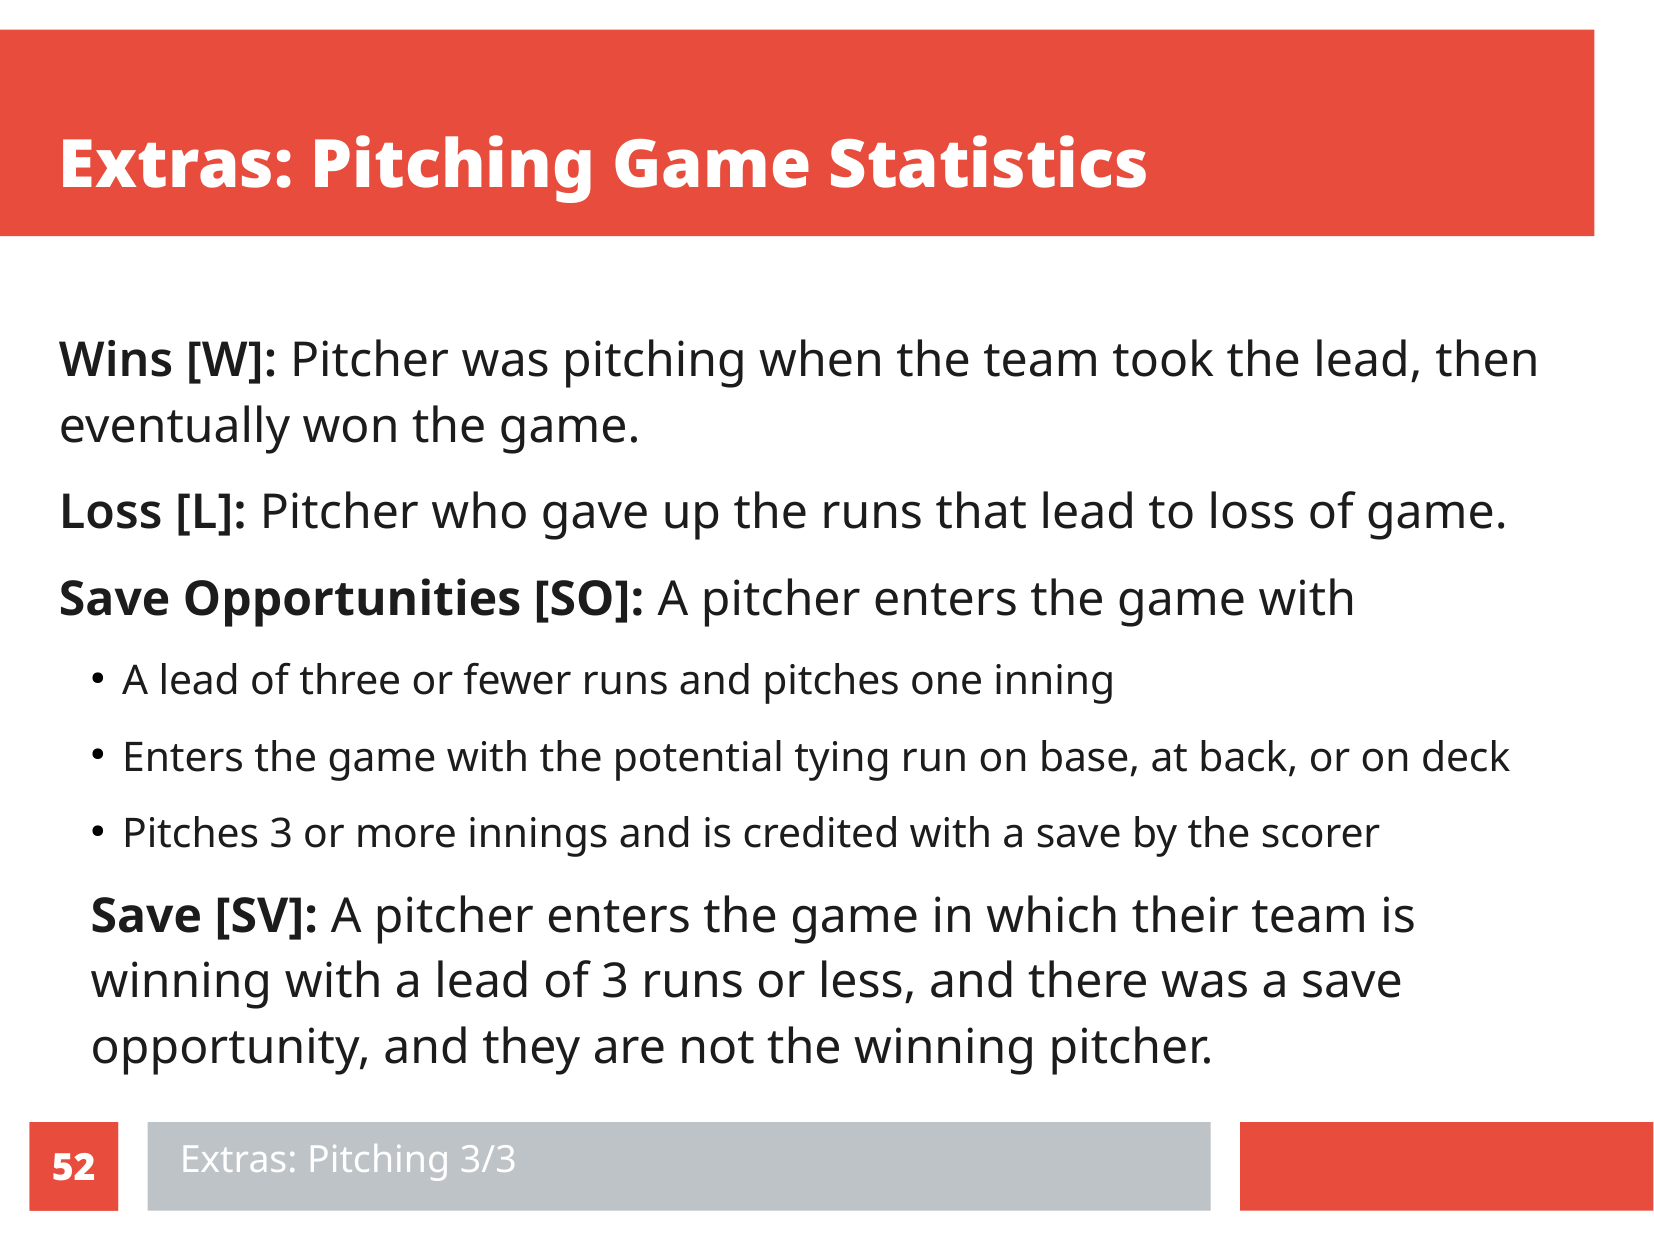

# Extras: Pitching Game Statistics
Wins [W]: Pitcher was pitching when the team took the lead, then eventually won the game.
Loss [L]: Pitcher who gave up the runs that lead to loss of game.
Save Opportunities [SO]: A pitcher enters the game with
A lead of three or fewer runs and pitches one inning
Enters the game with the potential tying run on base, at back, or on deck
Pitches 3 or more innings and is credited with a save by the scorer
Save [SV]: A pitcher enters the game in which their team is winning with a lead of 3 runs or less, and there was a save opportunity, and they are not the winning pitcher.
52
Extras: Pitching 3/3